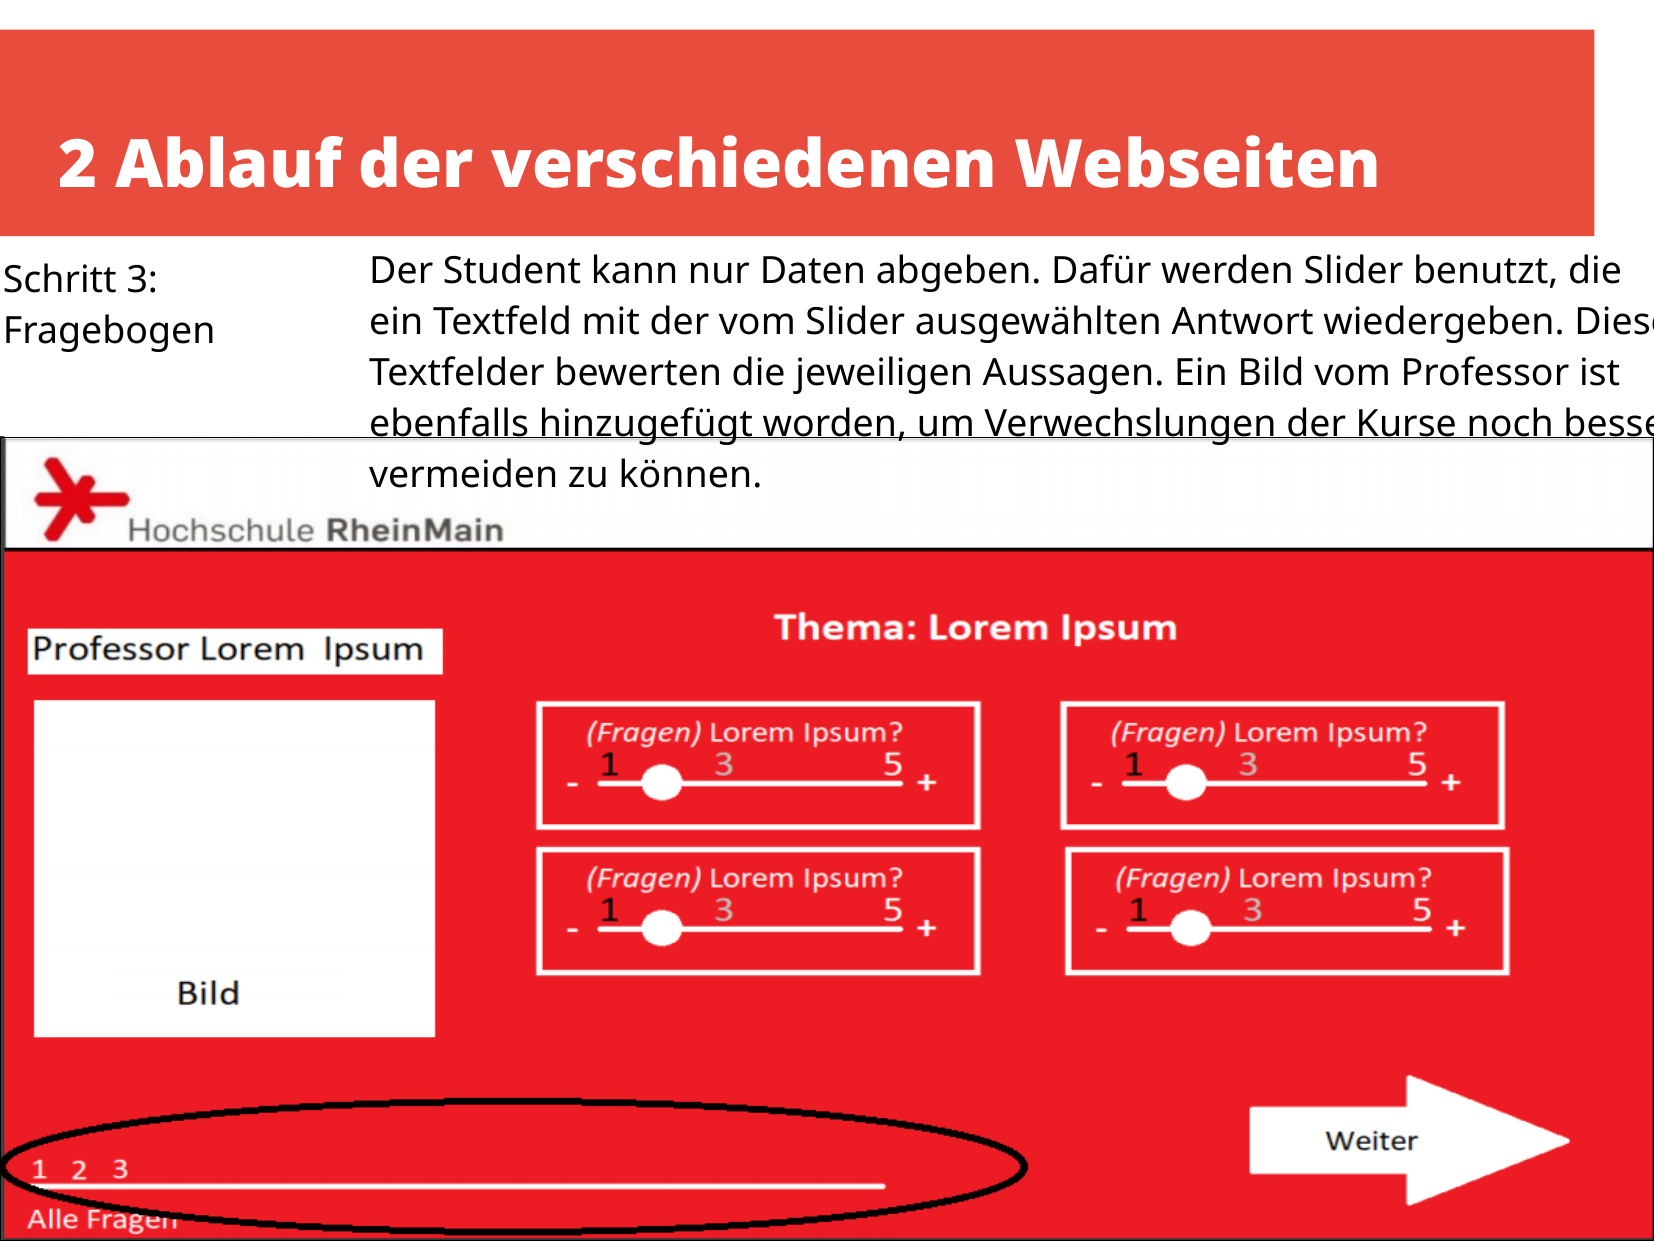

# 2 Ablauf der verschiedenen Webseiten
Der Student kann nur Daten abgeben. Dafür werden Slider benutzt, die ein Textfeld mit der vom Slider ausgewählten Antwort wiedergeben. Diese Textfelder bewerten die jeweiligen Aussagen. Ein Bild vom Professor ist ebenfalls hinzugefügt worden, um Verwechslungen der Kurse noch besser vermeiden zu können.
Schritt 3: Fragebogen
7